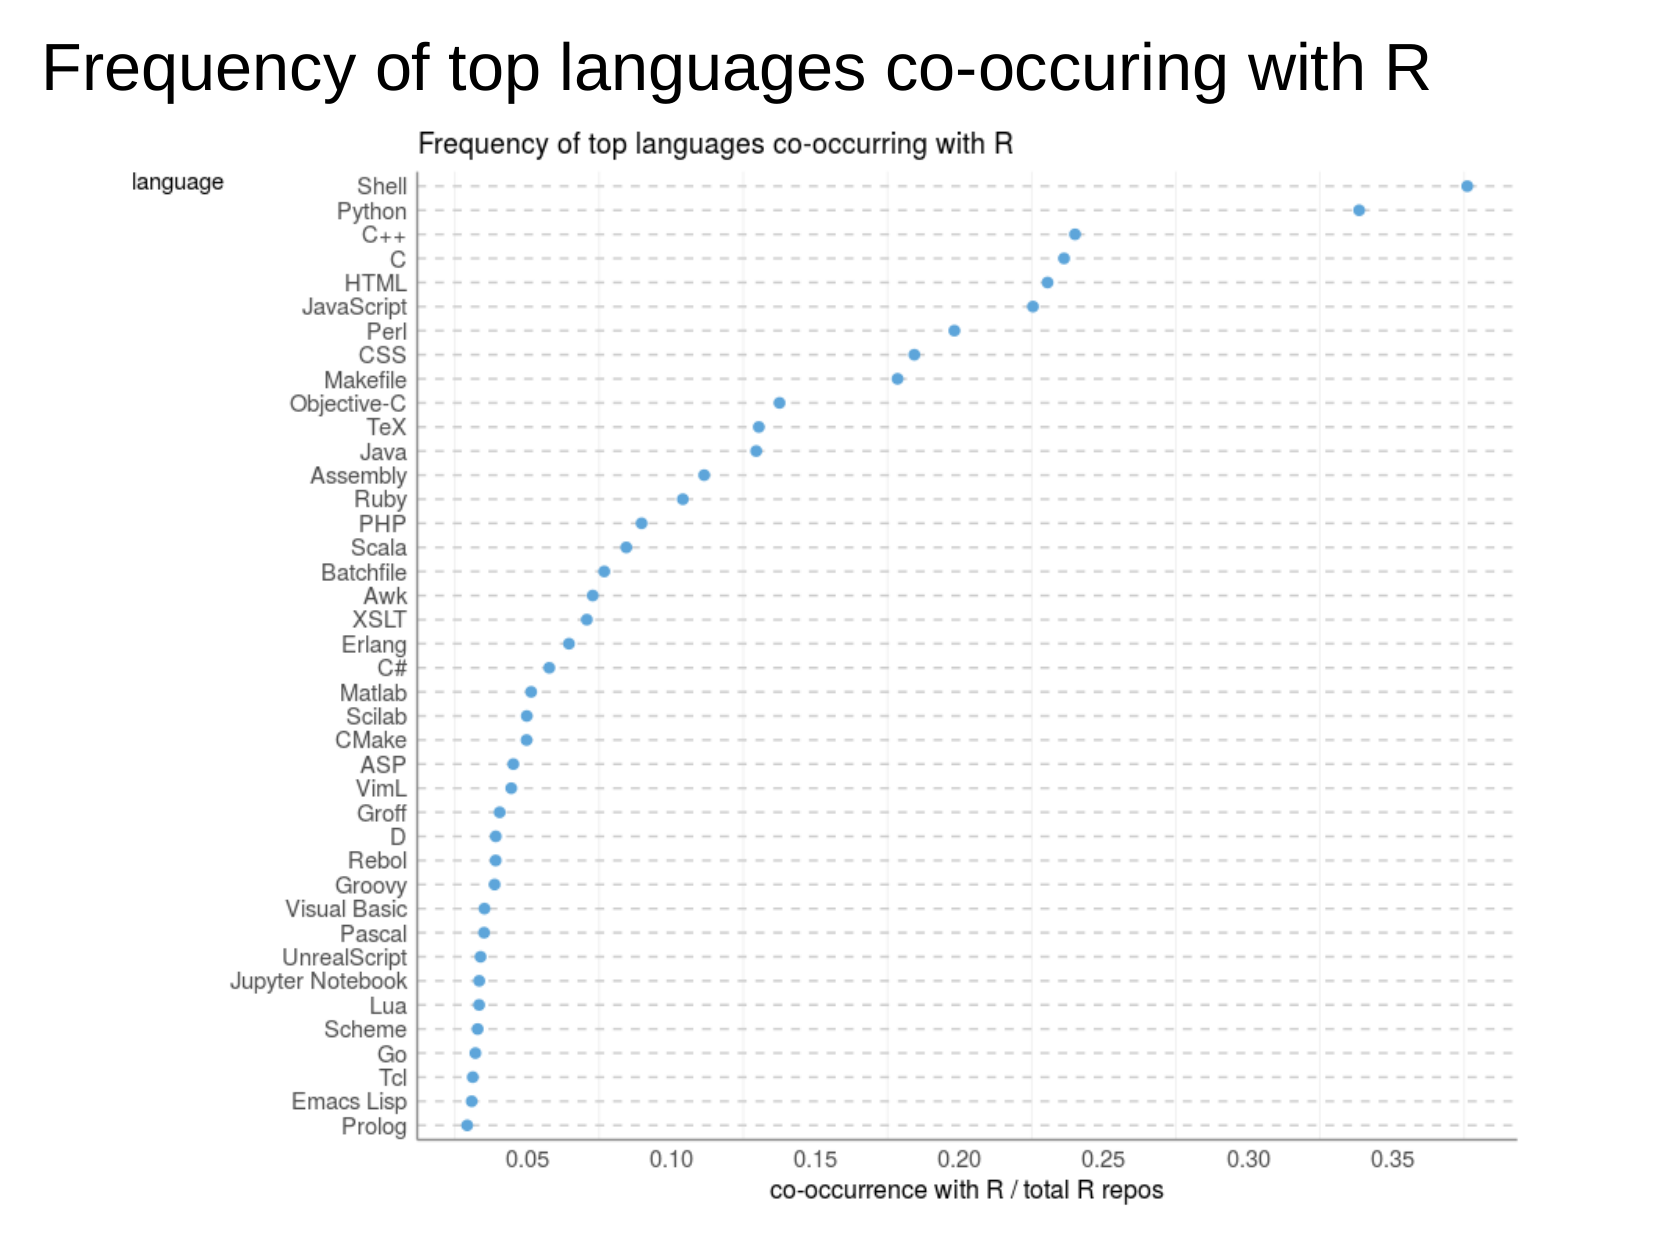

# Frequency of top languages co-occuring with R